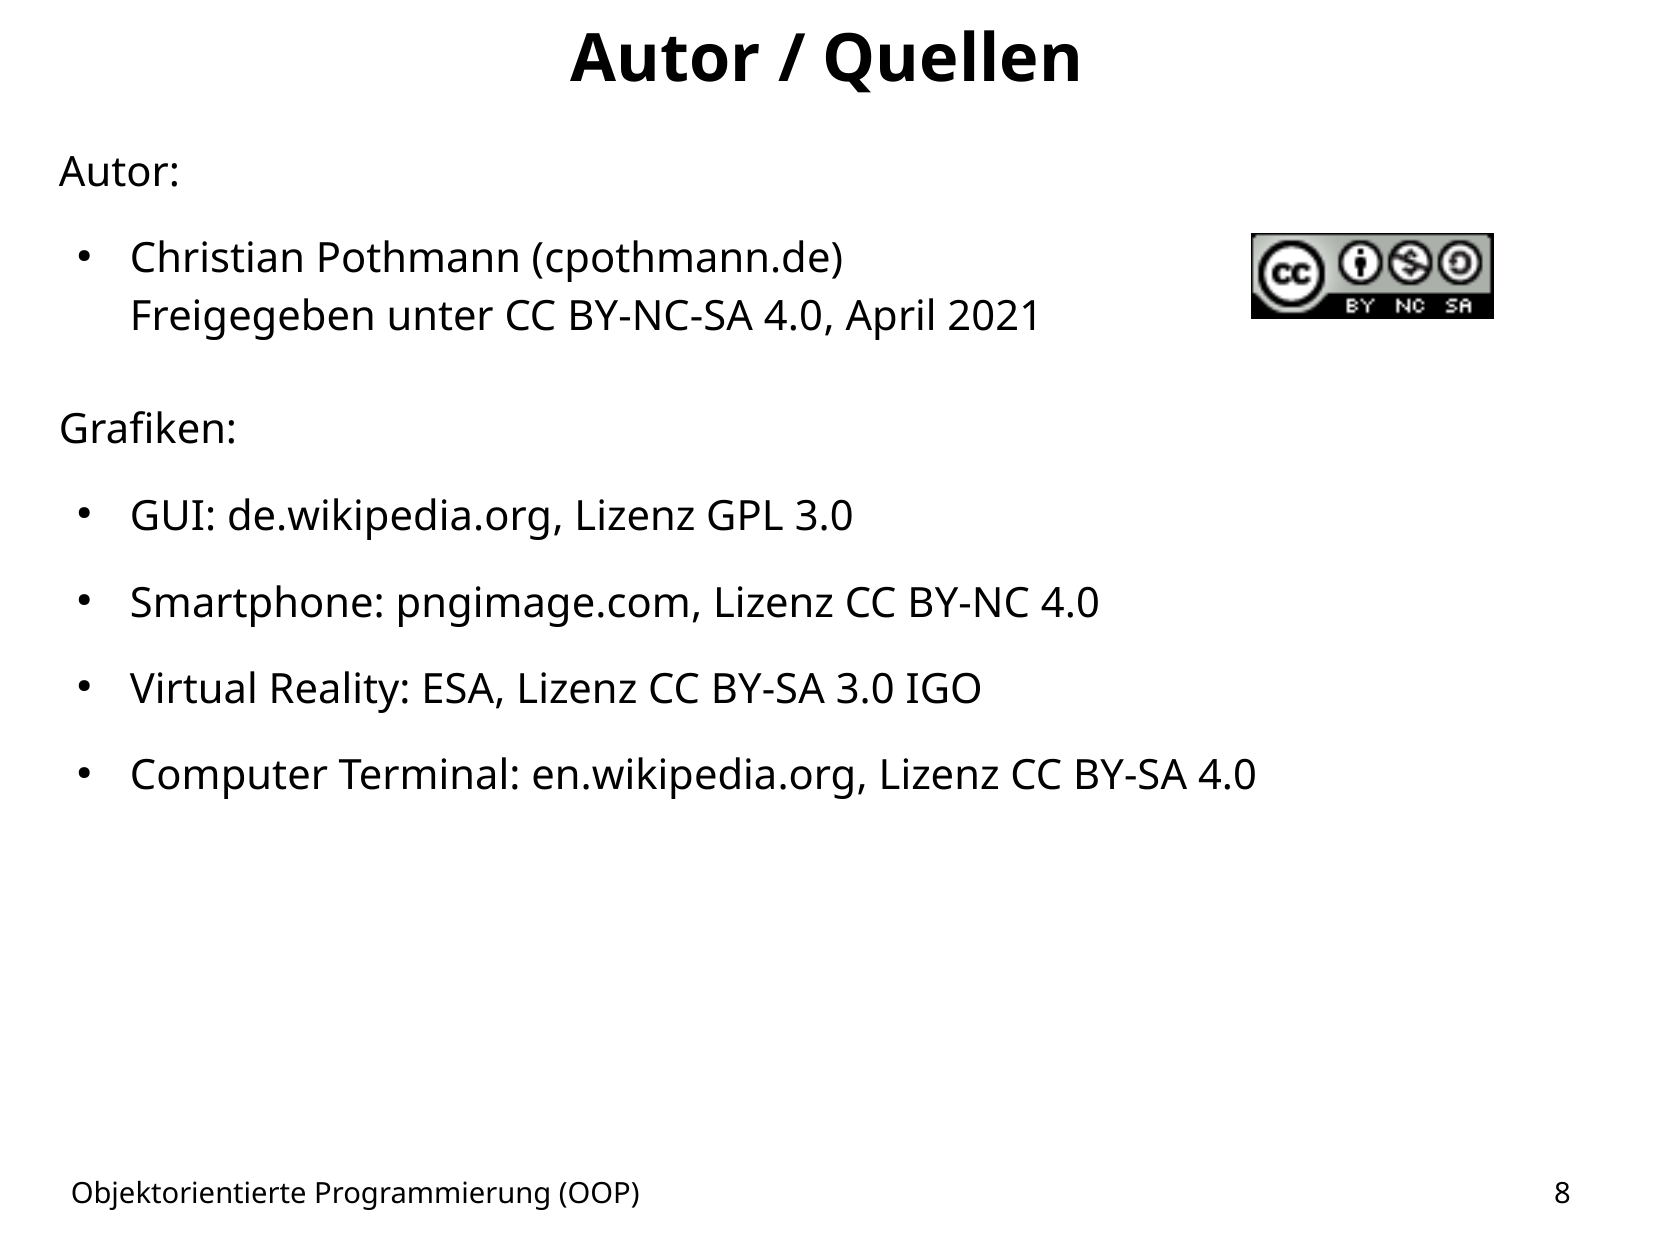

# Autor / Quellen
Autor:
Christian Pothmann (cpothmann.de)
Freigegeben unter CC BY-NC-SA 4.0, April 2021
Grafiken:
GUI: de.wikipedia.org, Lizenz GPL 3.0
Smartphone: pngimage.com, Lizenz CC BY-NC 4.0
Virtual Reality: ESA, Lizenz CC BY-SA 3.0 IGO
Computer Terminal: en.wikipedia.org, Lizenz CC BY-SA 4.0
Objektorientierte Programmierung (OOP)
8